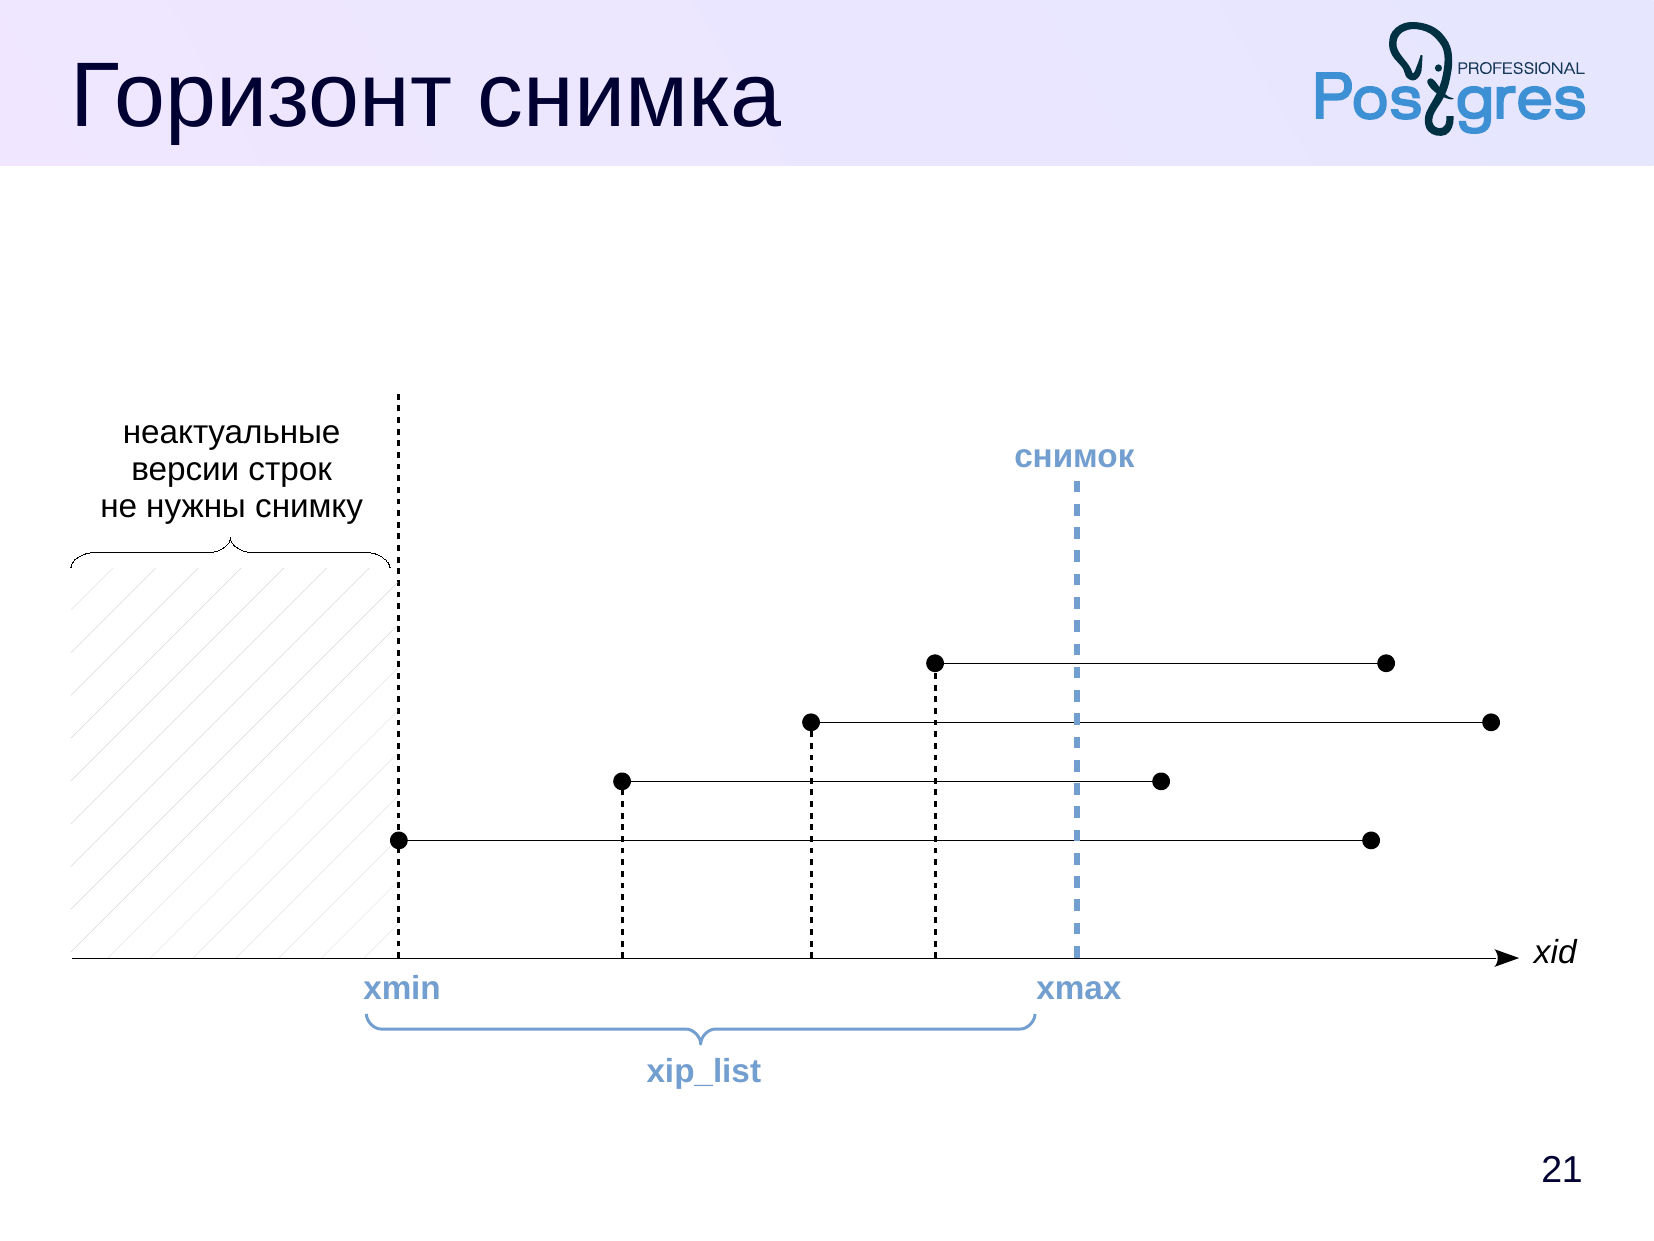

# Горизонт снимка
неактуальные
версии строк
не нужны снимку
снимок
xid
xmin
xmax
xip_list